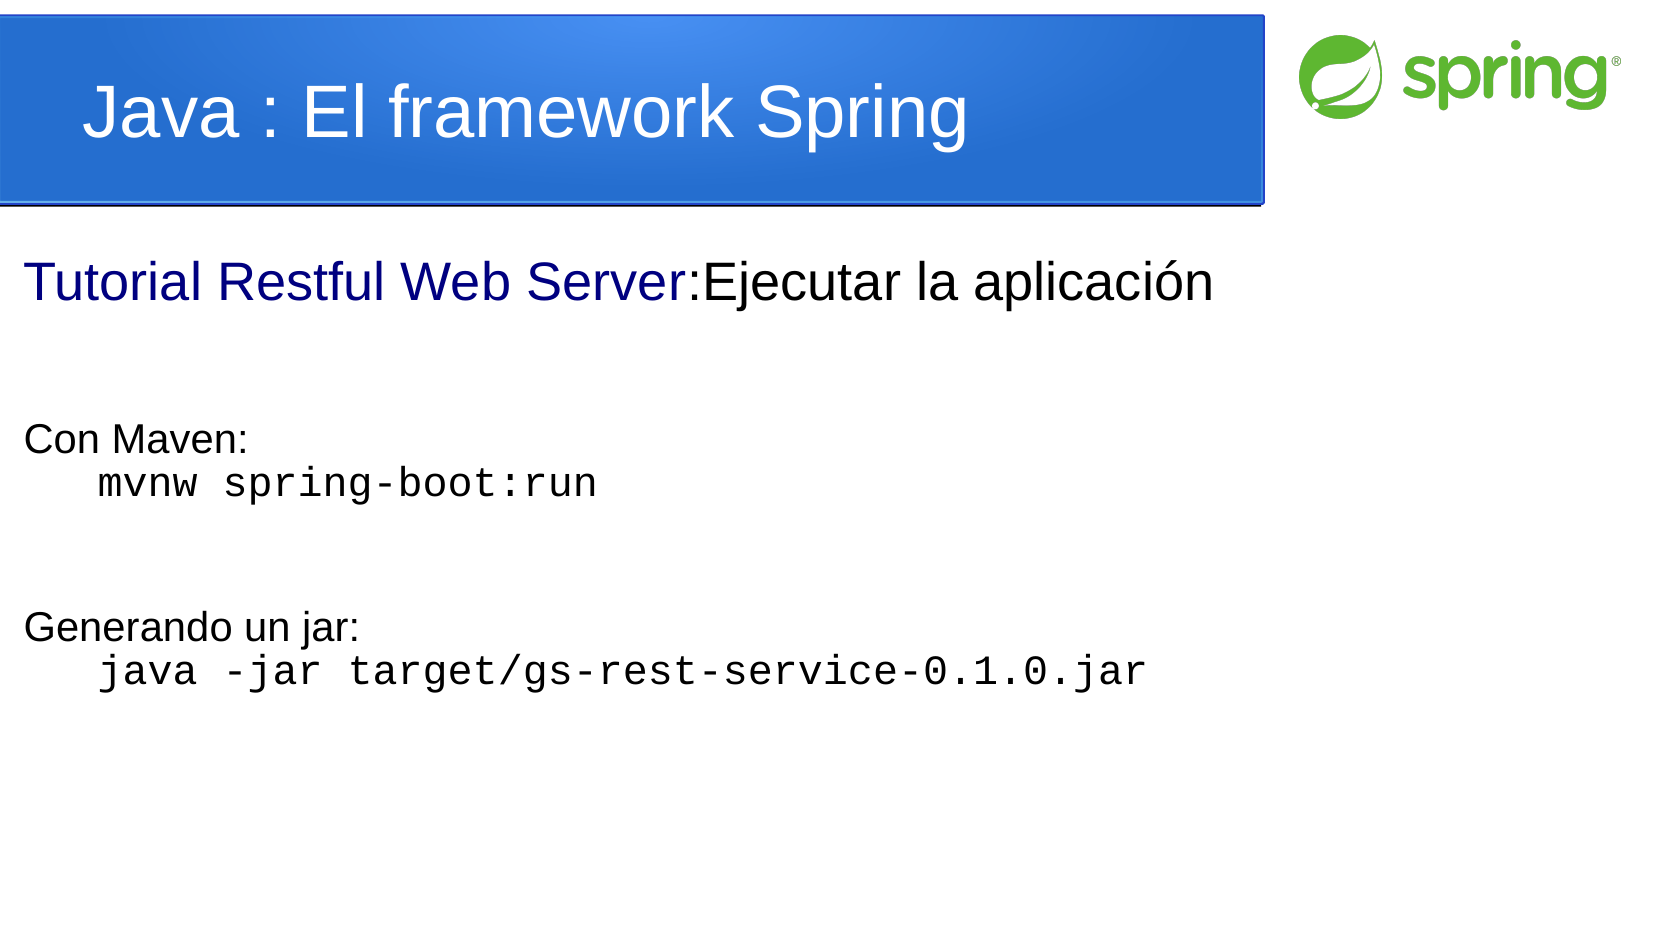

# Java : El framework Spring
Tutorial Restful Web Server:Ejecutar la aplicación
Con Maven:
	mvnw spring-boot:run
Generando un jar:
	java -jar target/gs-rest-service-0.1.0.jar